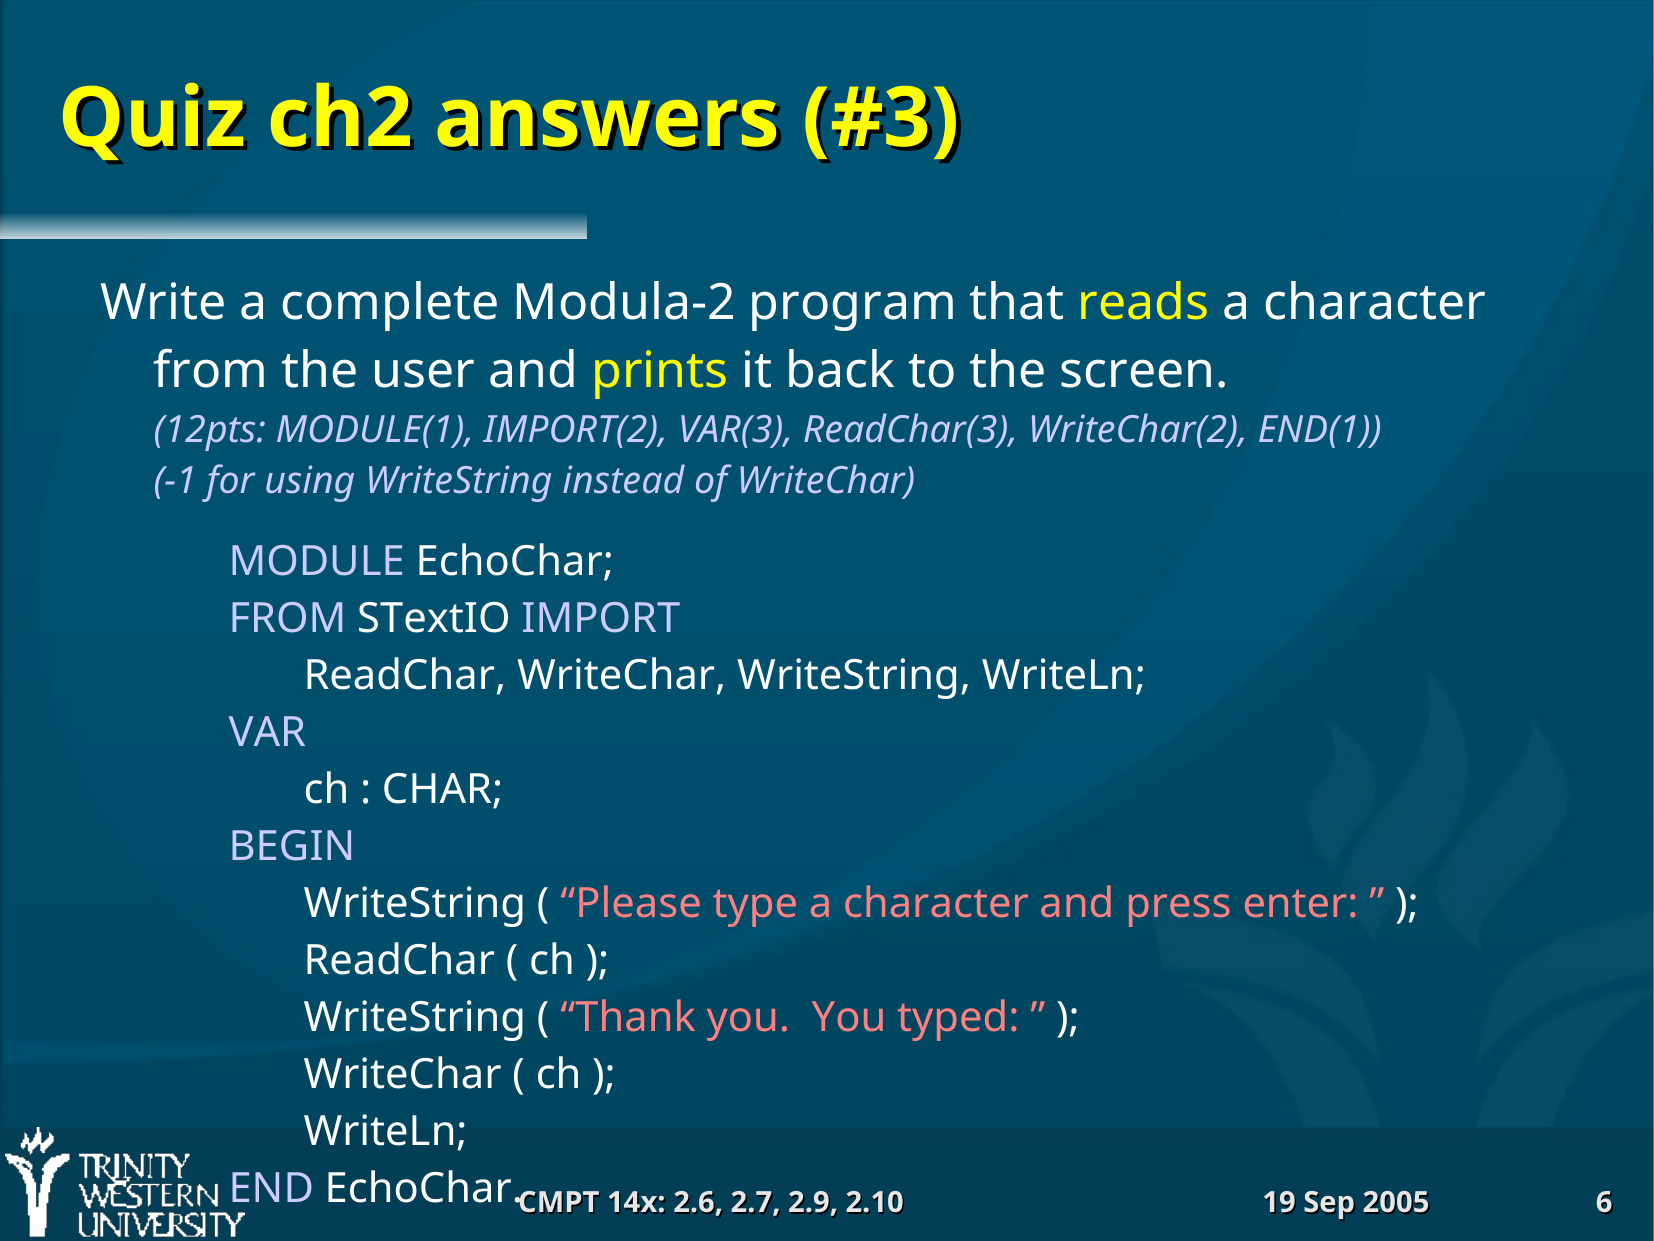

# Quiz ch2 answers (#3)
Write a complete Modula-2 program that reads a character from the user and prints it back to the screen.
(12pts: MODULE(1), IMPORT(2), VAR(3), ReadChar(3), WriteChar(2), END(1))
(-1 for using WriteString instead of WriteChar)
	MODULE EchoChar;
	FROM STextIO IMPORT
		ReadChar, WriteChar, WriteString, WriteLn;
	VAR
		ch : CHAR;
	BEGIN
		WriteString ( “Please type a character and press enter: ” );
		ReadChar ( ch );
		WriteString ( “Thank you. You typed: ” );
		WriteChar ( ch );
		WriteLn;
	END EchoChar.
CMPT 14x: 2.6, 2.7, 2.9, 2.10
19 Sep 2005
6